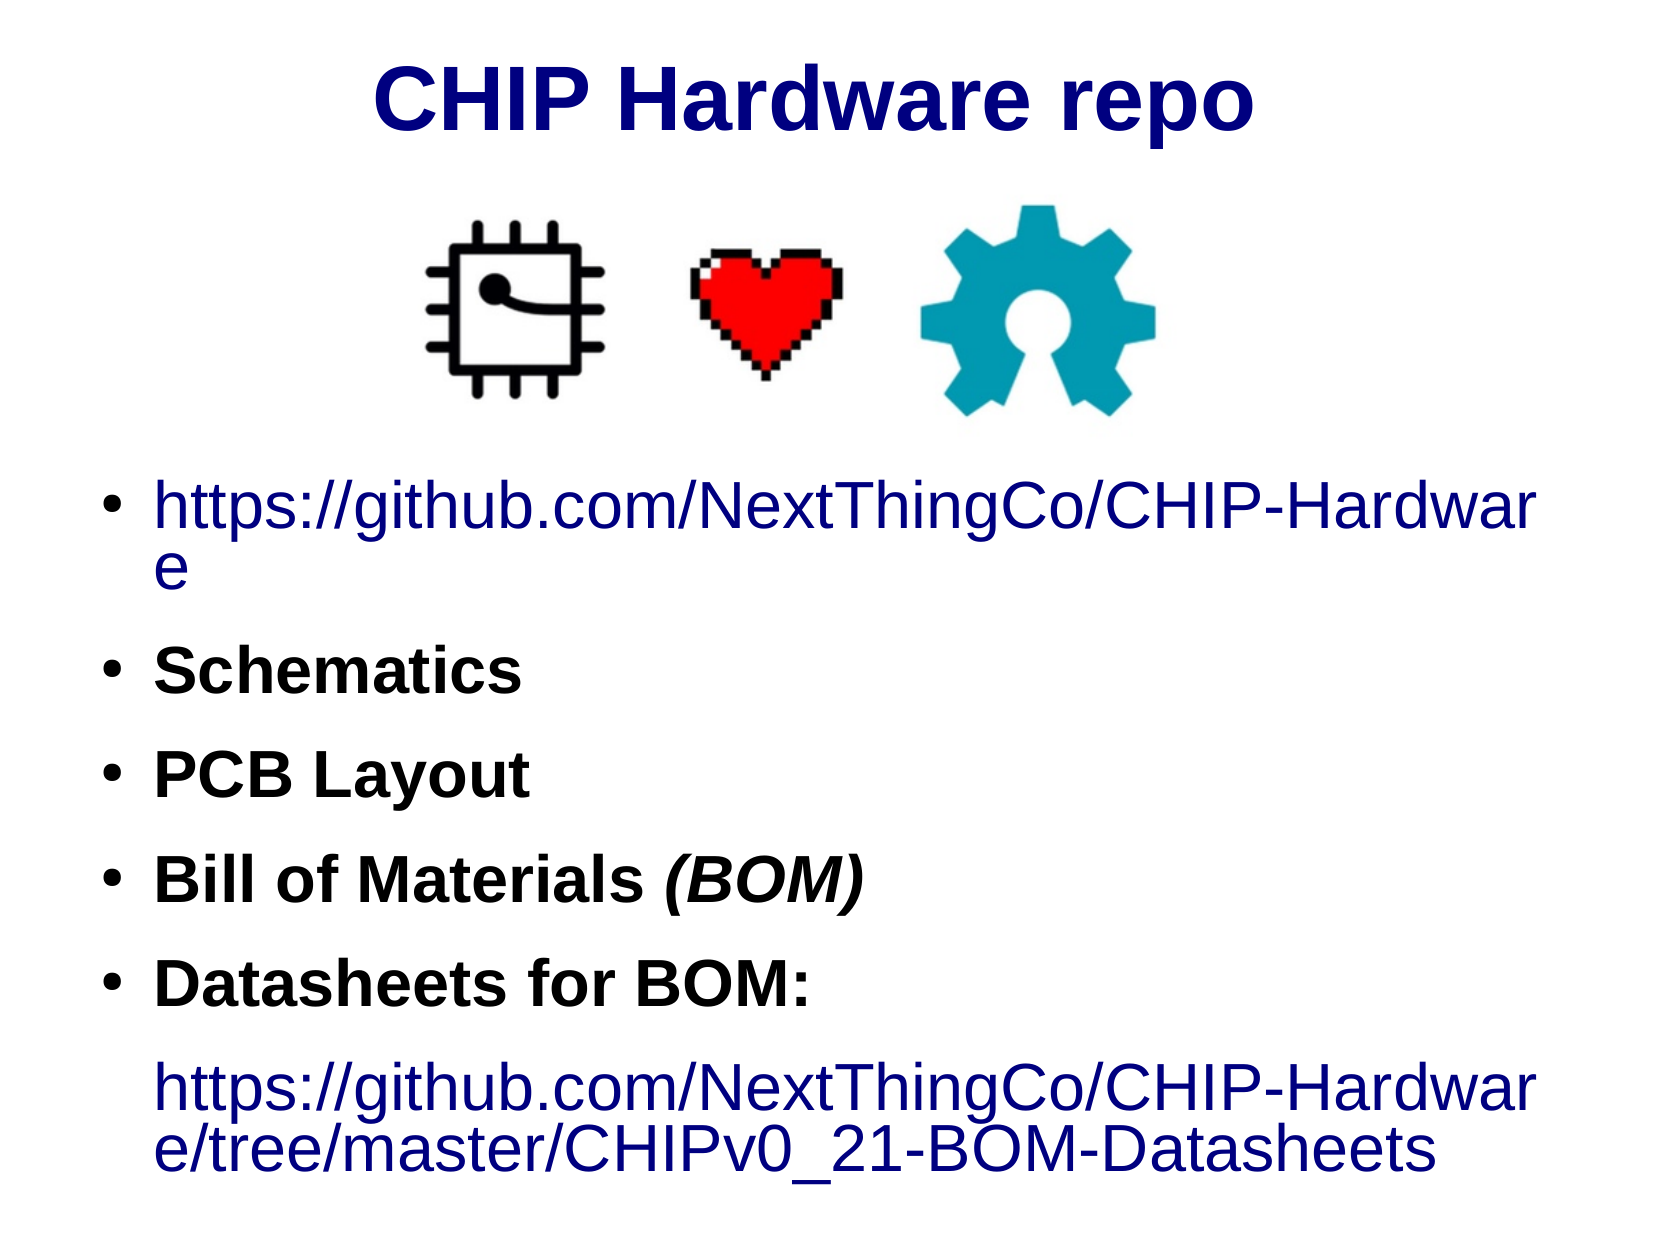

CHIP Hardware repo
# https://github.com/NextThingCo/CHIP-Hardware
Schematics
PCB Layout
Bill of Materials (BOM)
Datasheets for BOM:
https://github.com/NextThingCo/CHIP-Hardware/tree/master/CHIPv0_21-BOM-Datasheets